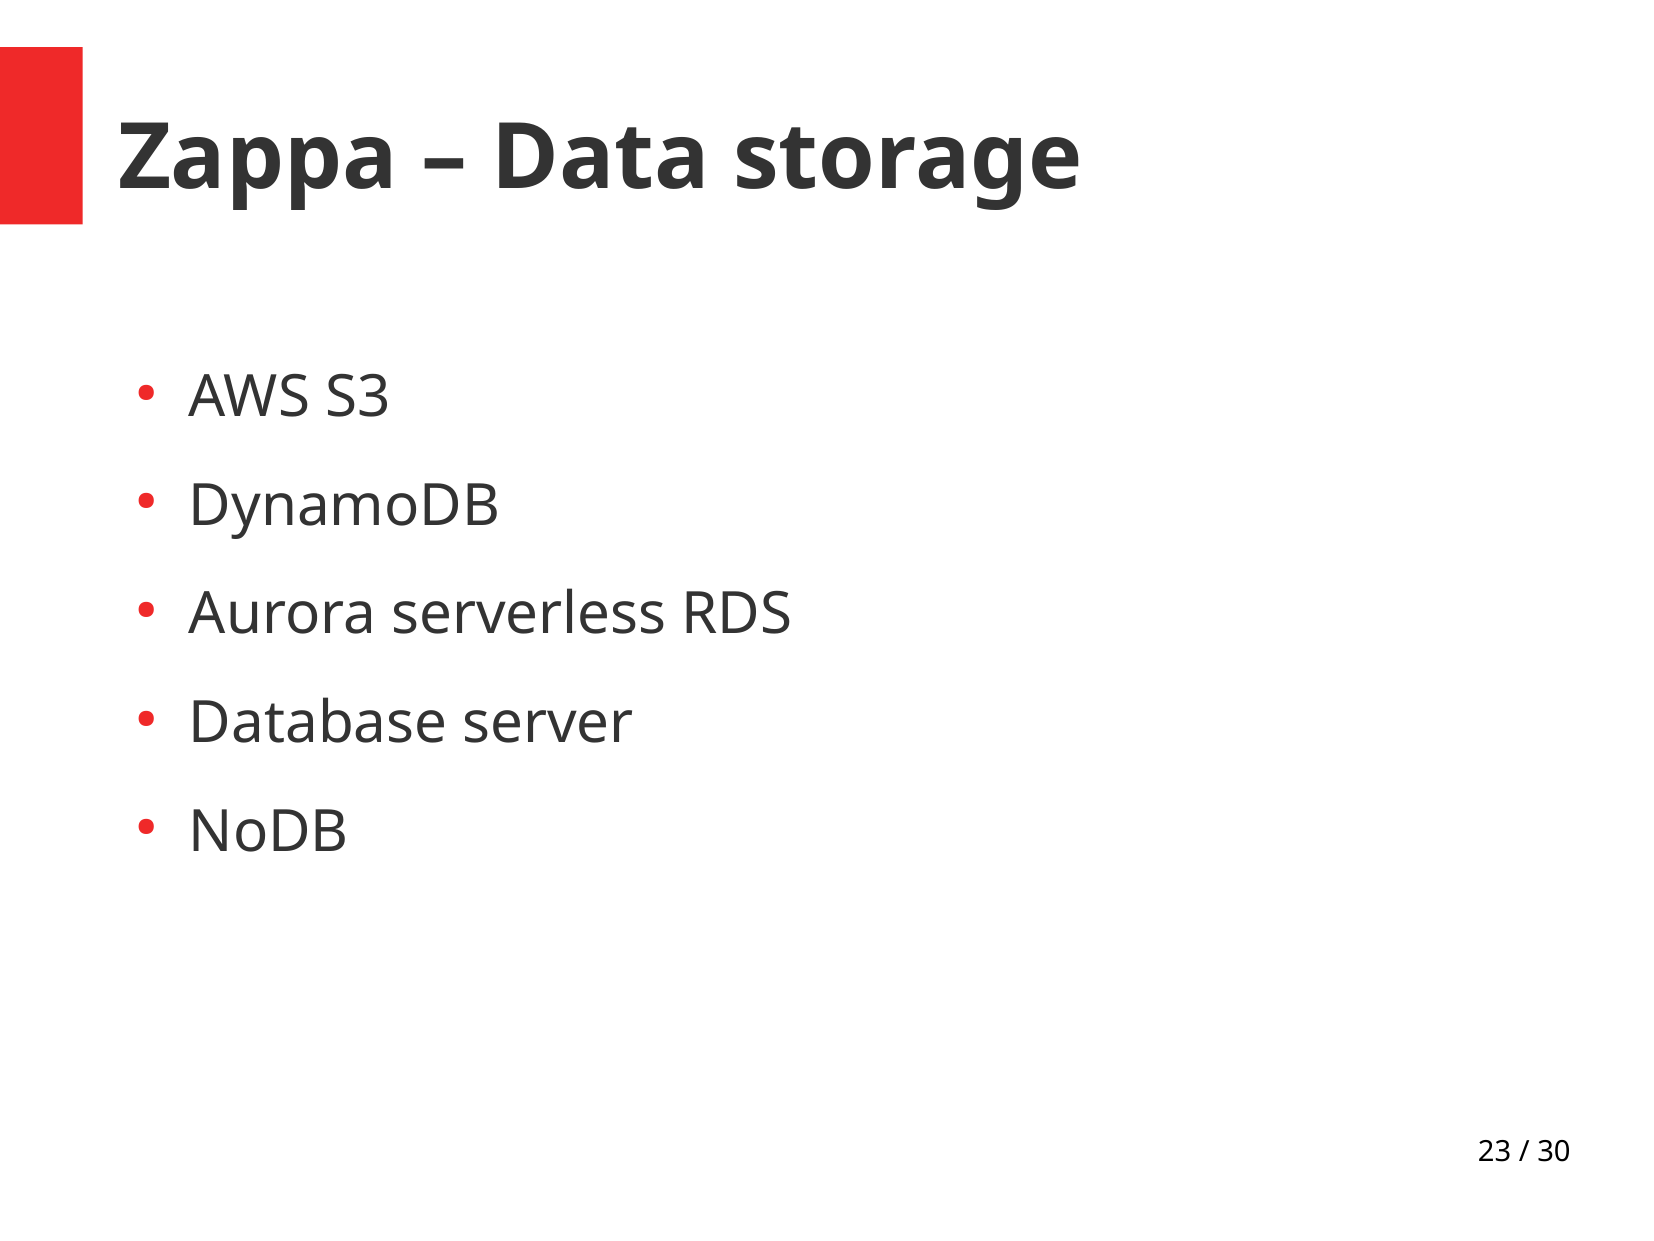

# Zappa – Data storage
AWS S3
DynamoDB
Aurora serverless RDS
Database server
NoDB
23